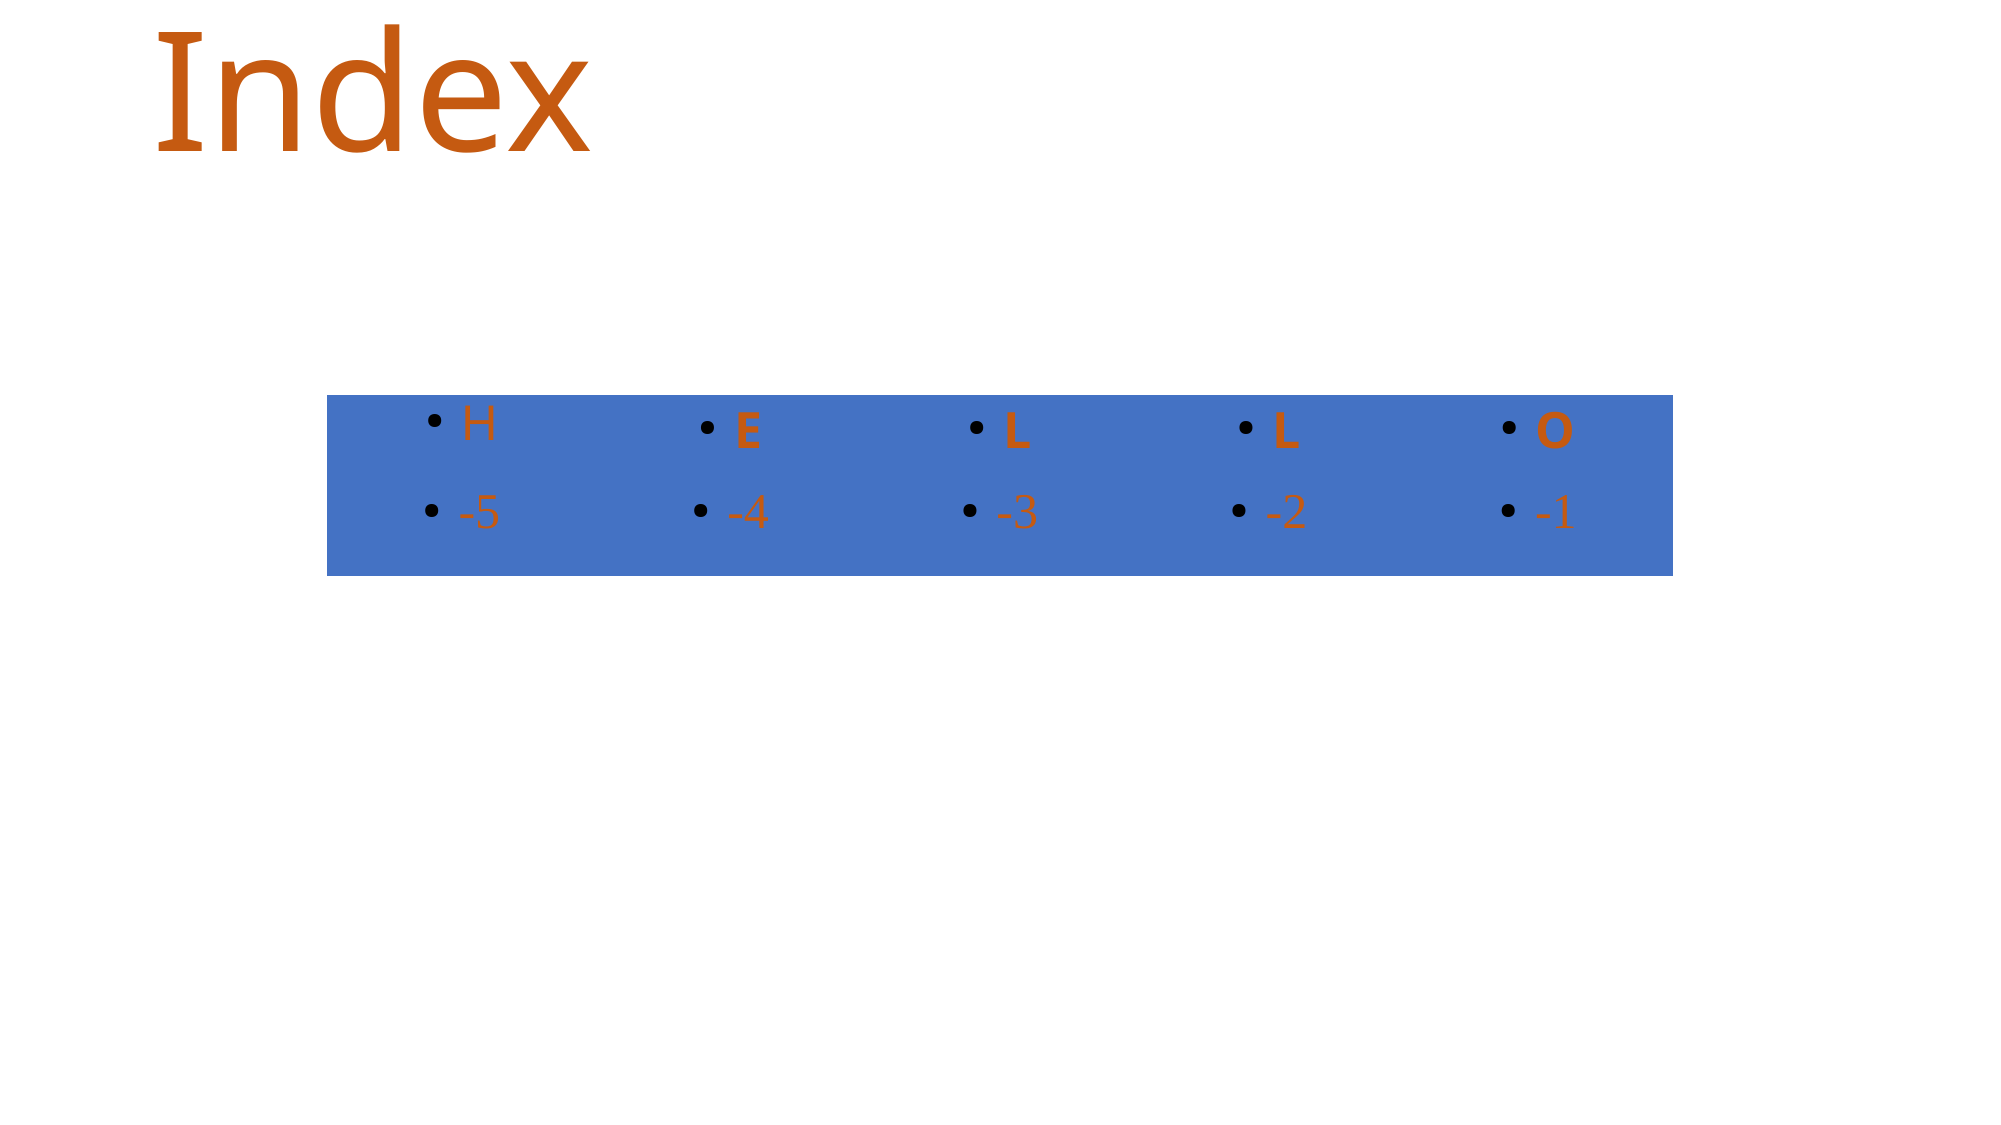

# Index
| H | E | L | L | O |
| --- | --- | --- | --- | --- |
| -5 | -4 | -3 | -2 | -1 |